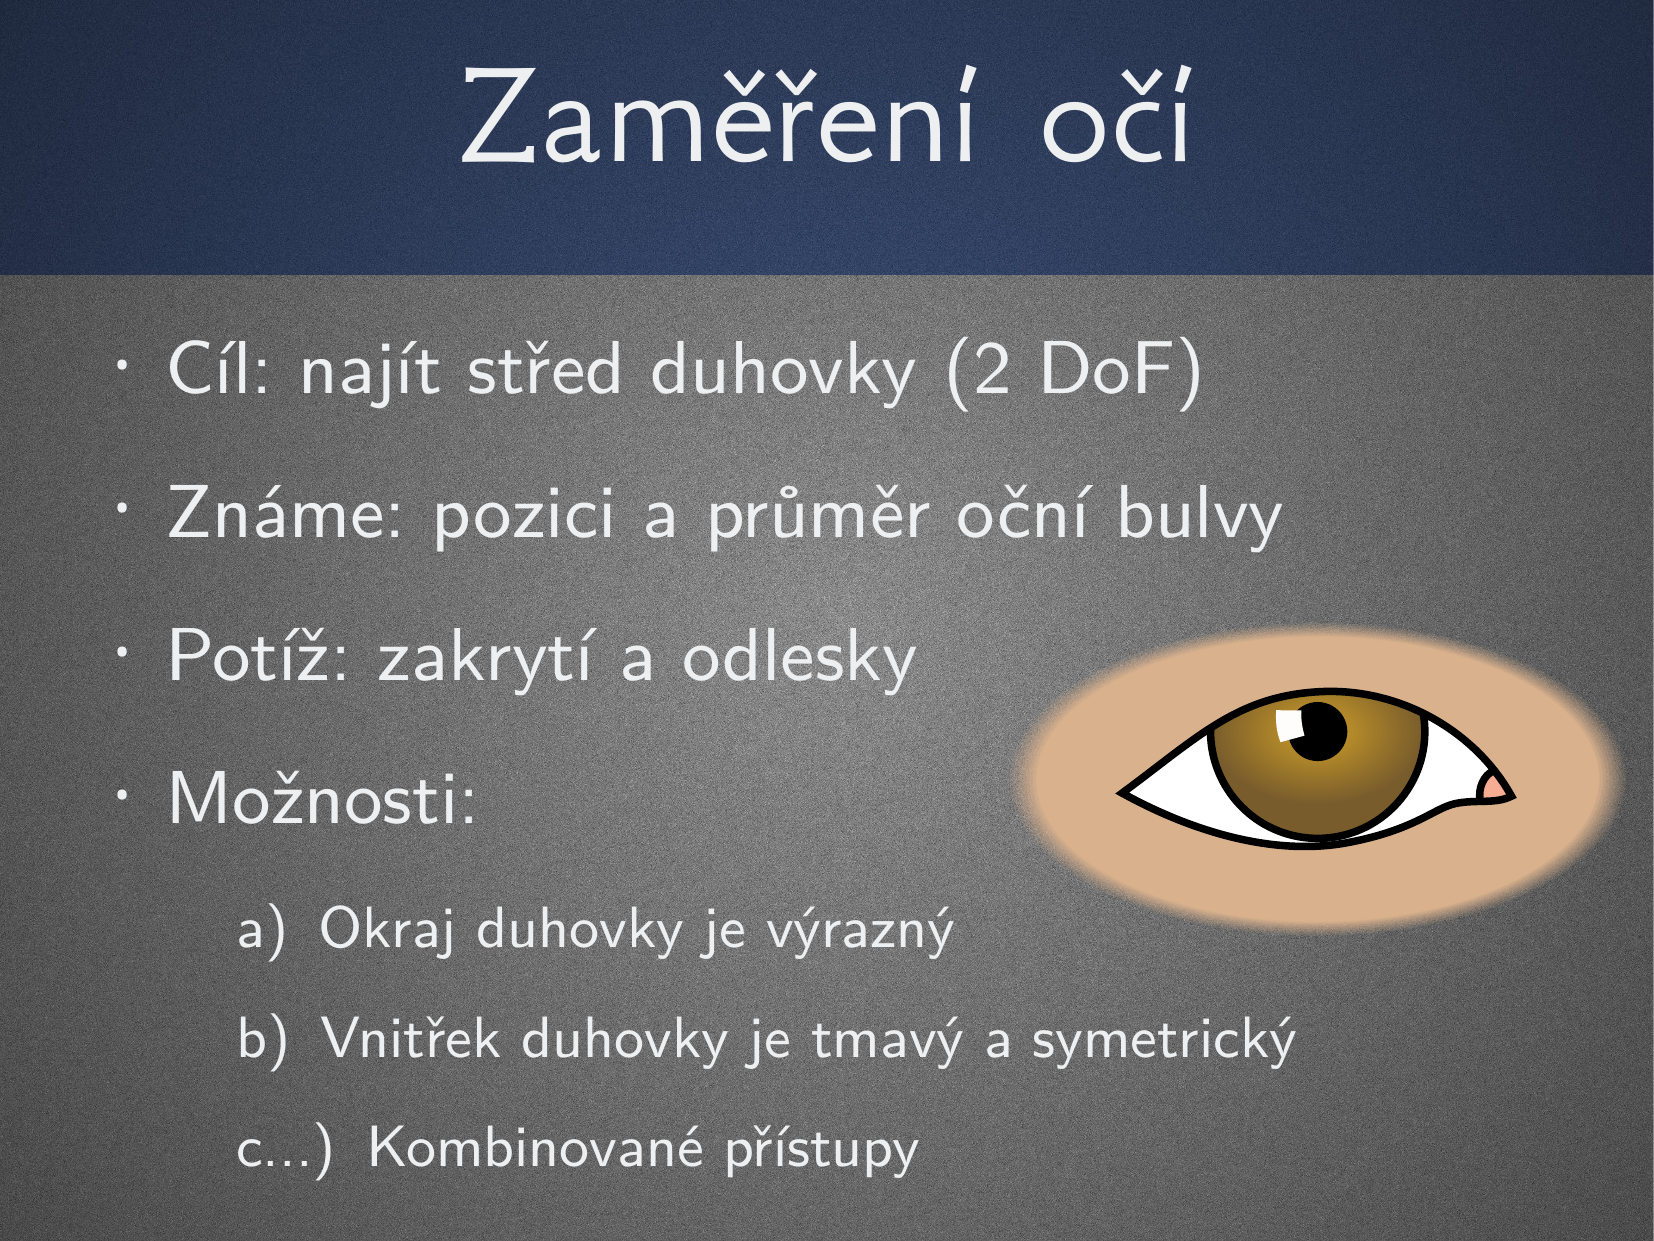

# Zaměření očí
Cíl: najít střed duhovky (2 DoF)
Známe: pozici a průměr oční bulvy
Potíž: zakrytí a odlesky
Možnosti:
a) Okraj duhovky je výrazný
b) Vnitřek duhovky je tmavý a symetrický
c...) Kombinované přístupy